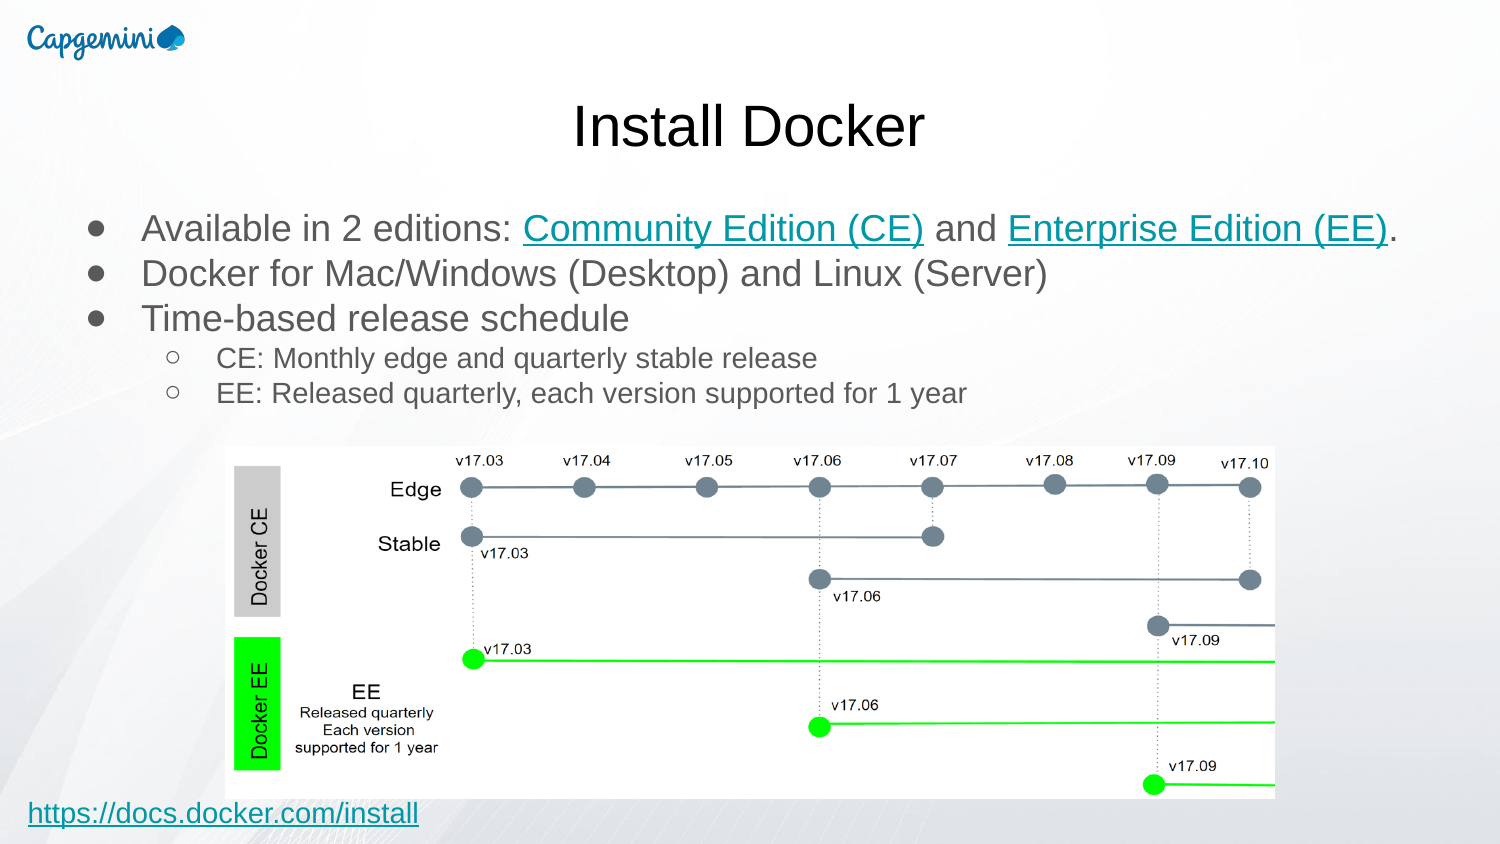

# Install Docker
Available in 2 editions: Community Edition (CE) and Enterprise Edition (EE).
Docker for Mac/Windows (Desktop) and Linux (Server)
Time-based release schedule
CE: Monthly edge and quarterly stable release
EE: Released quarterly, each version supported for 1 year
https://docs.docker.com/install